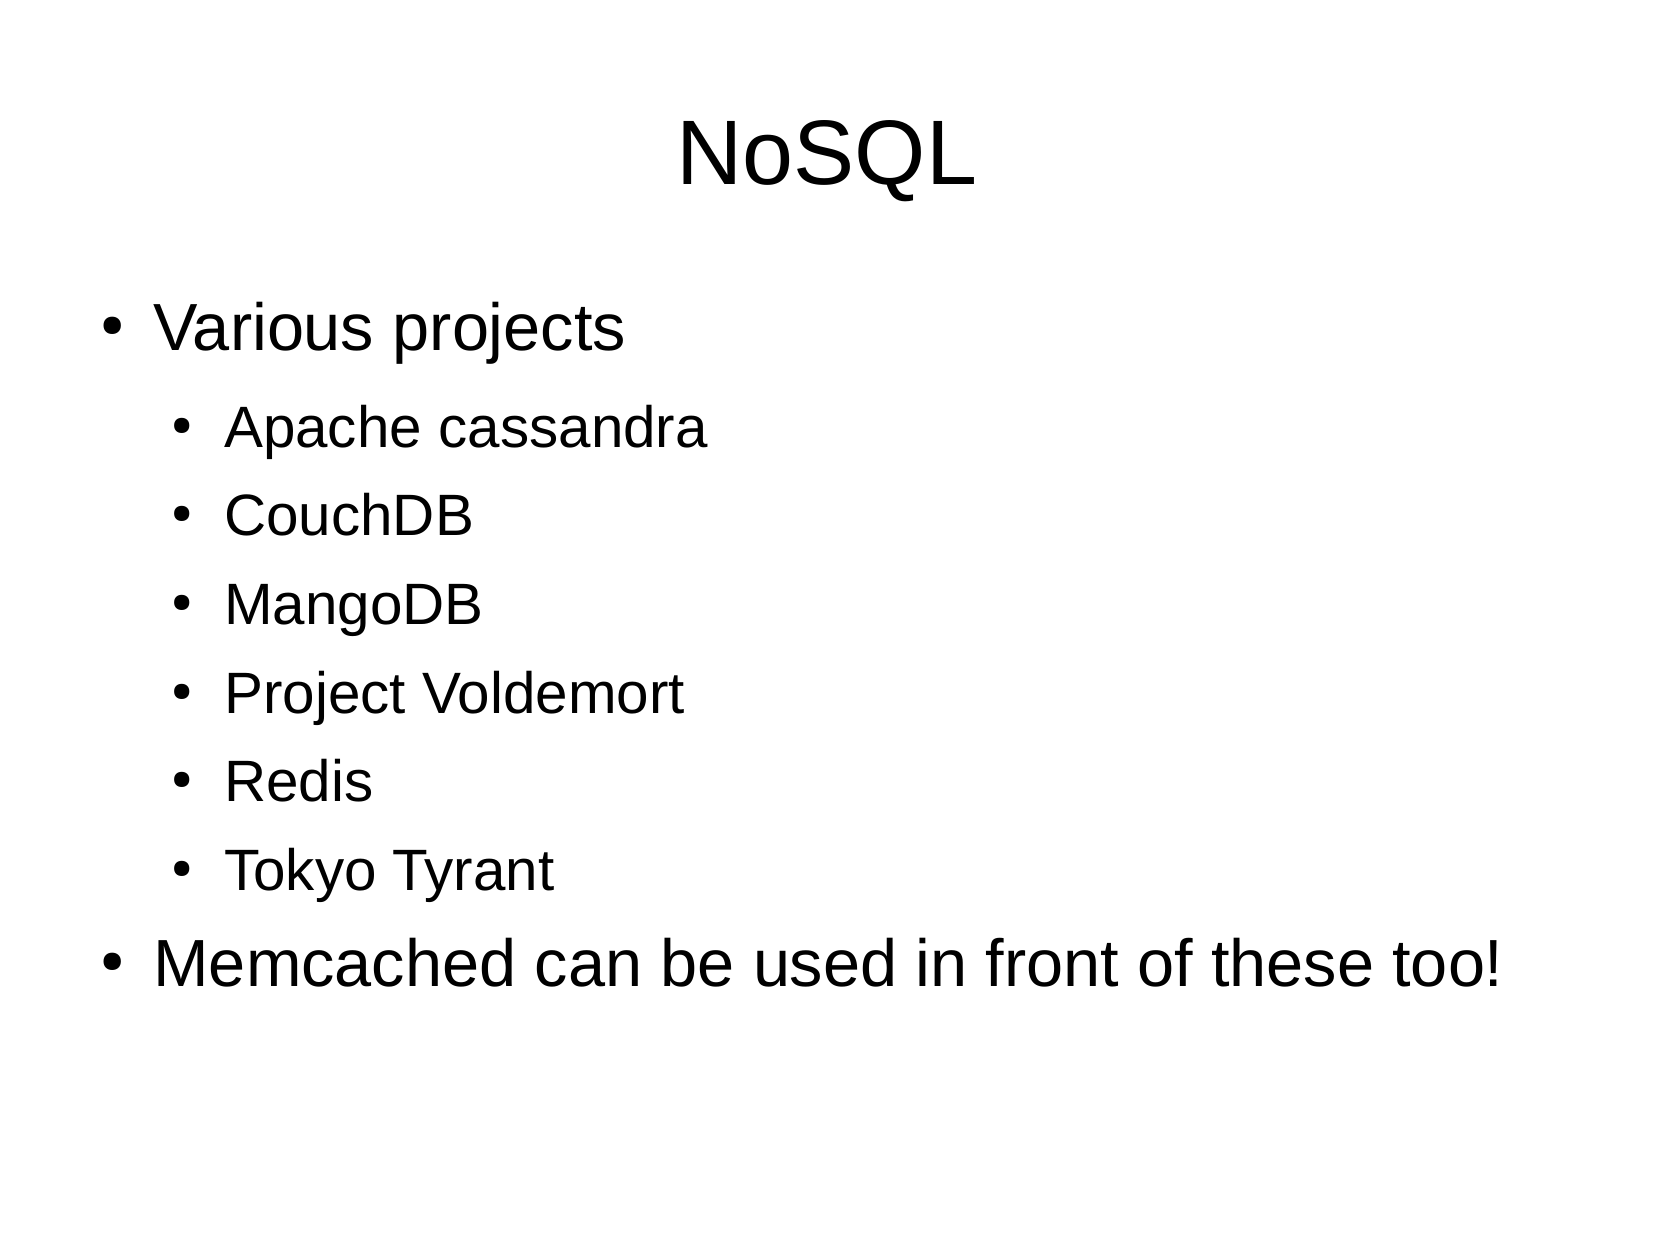

# NoSQL
Various projects
Apache cassandra
CouchDB
MangoDB
Project Voldemort
Redis
Tokyo Tyrant
Memcached can be used in front of these too!